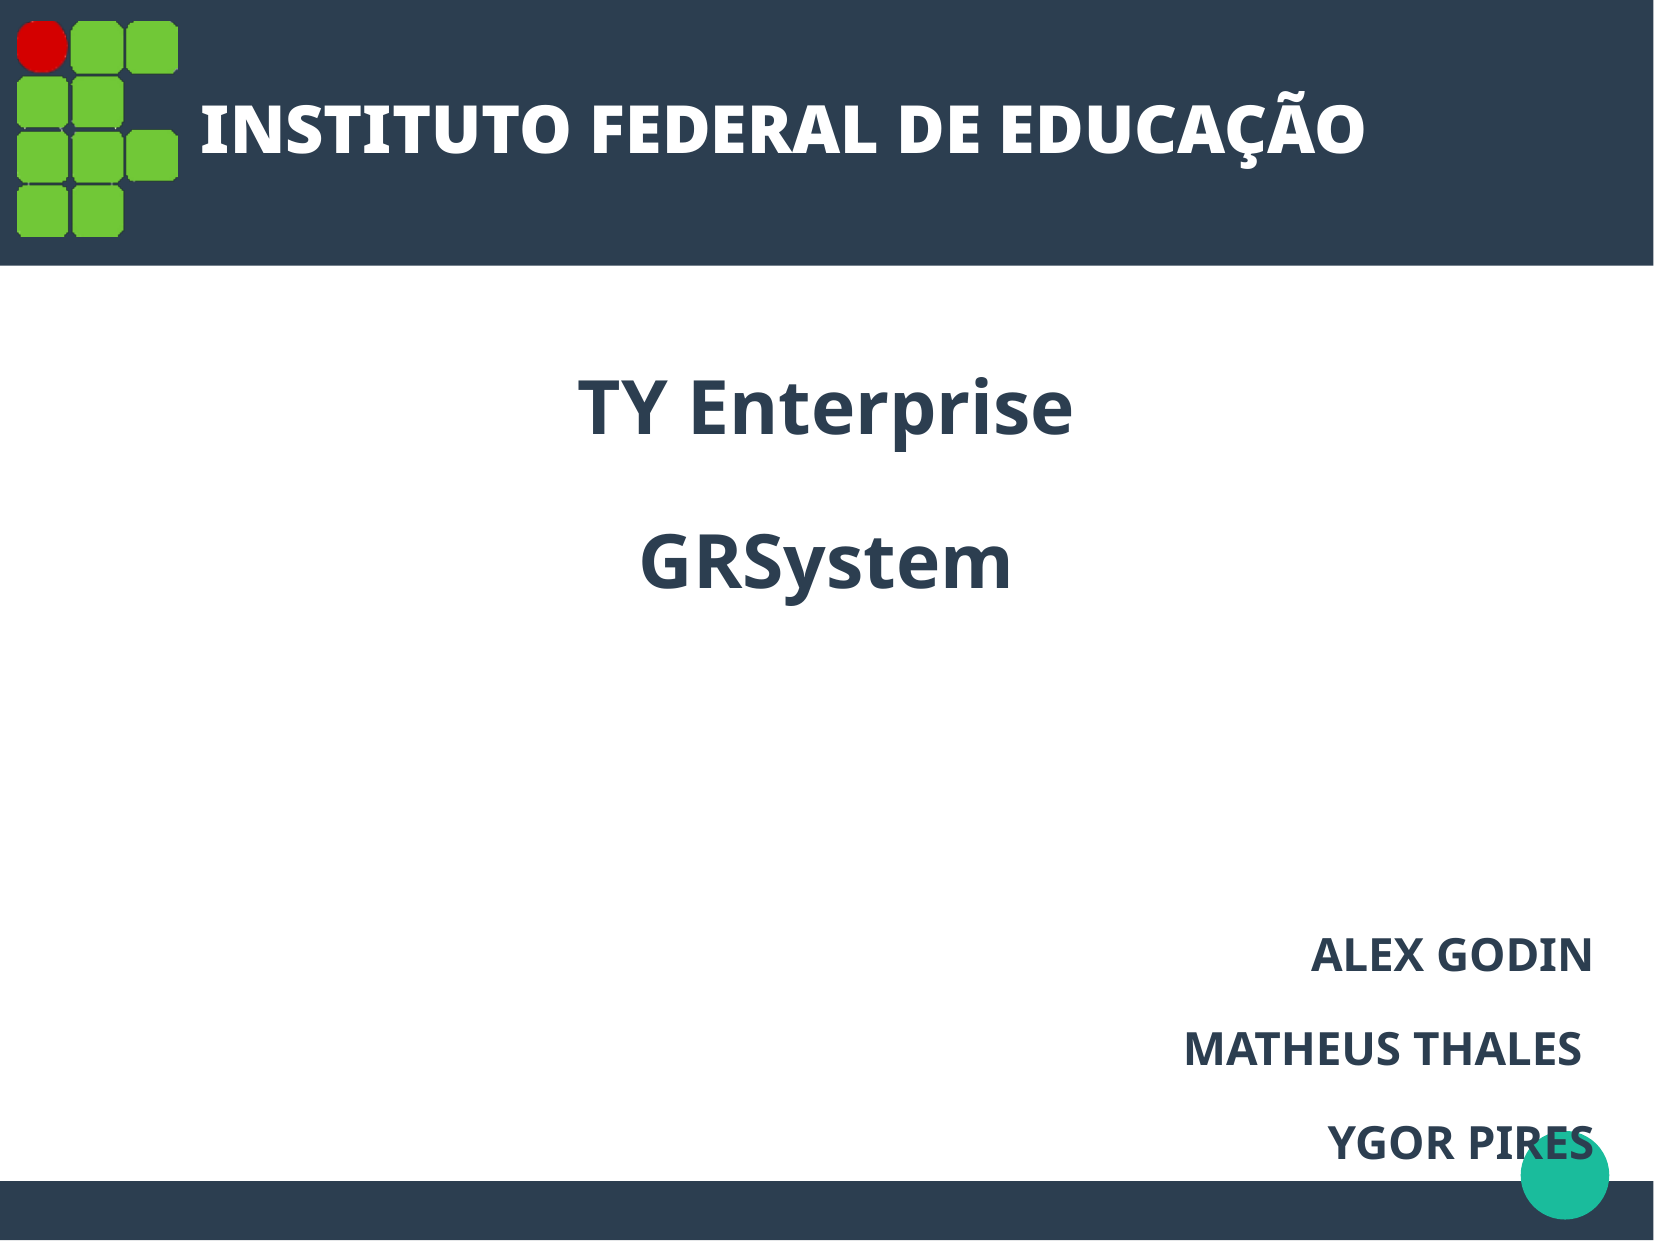

# INSTITUTO FEDERAL DE EDUCAÇÃO
TY Enterprise
GRSystem
ALEX GODIN
MATHEUS THALES
YGOR PIRES